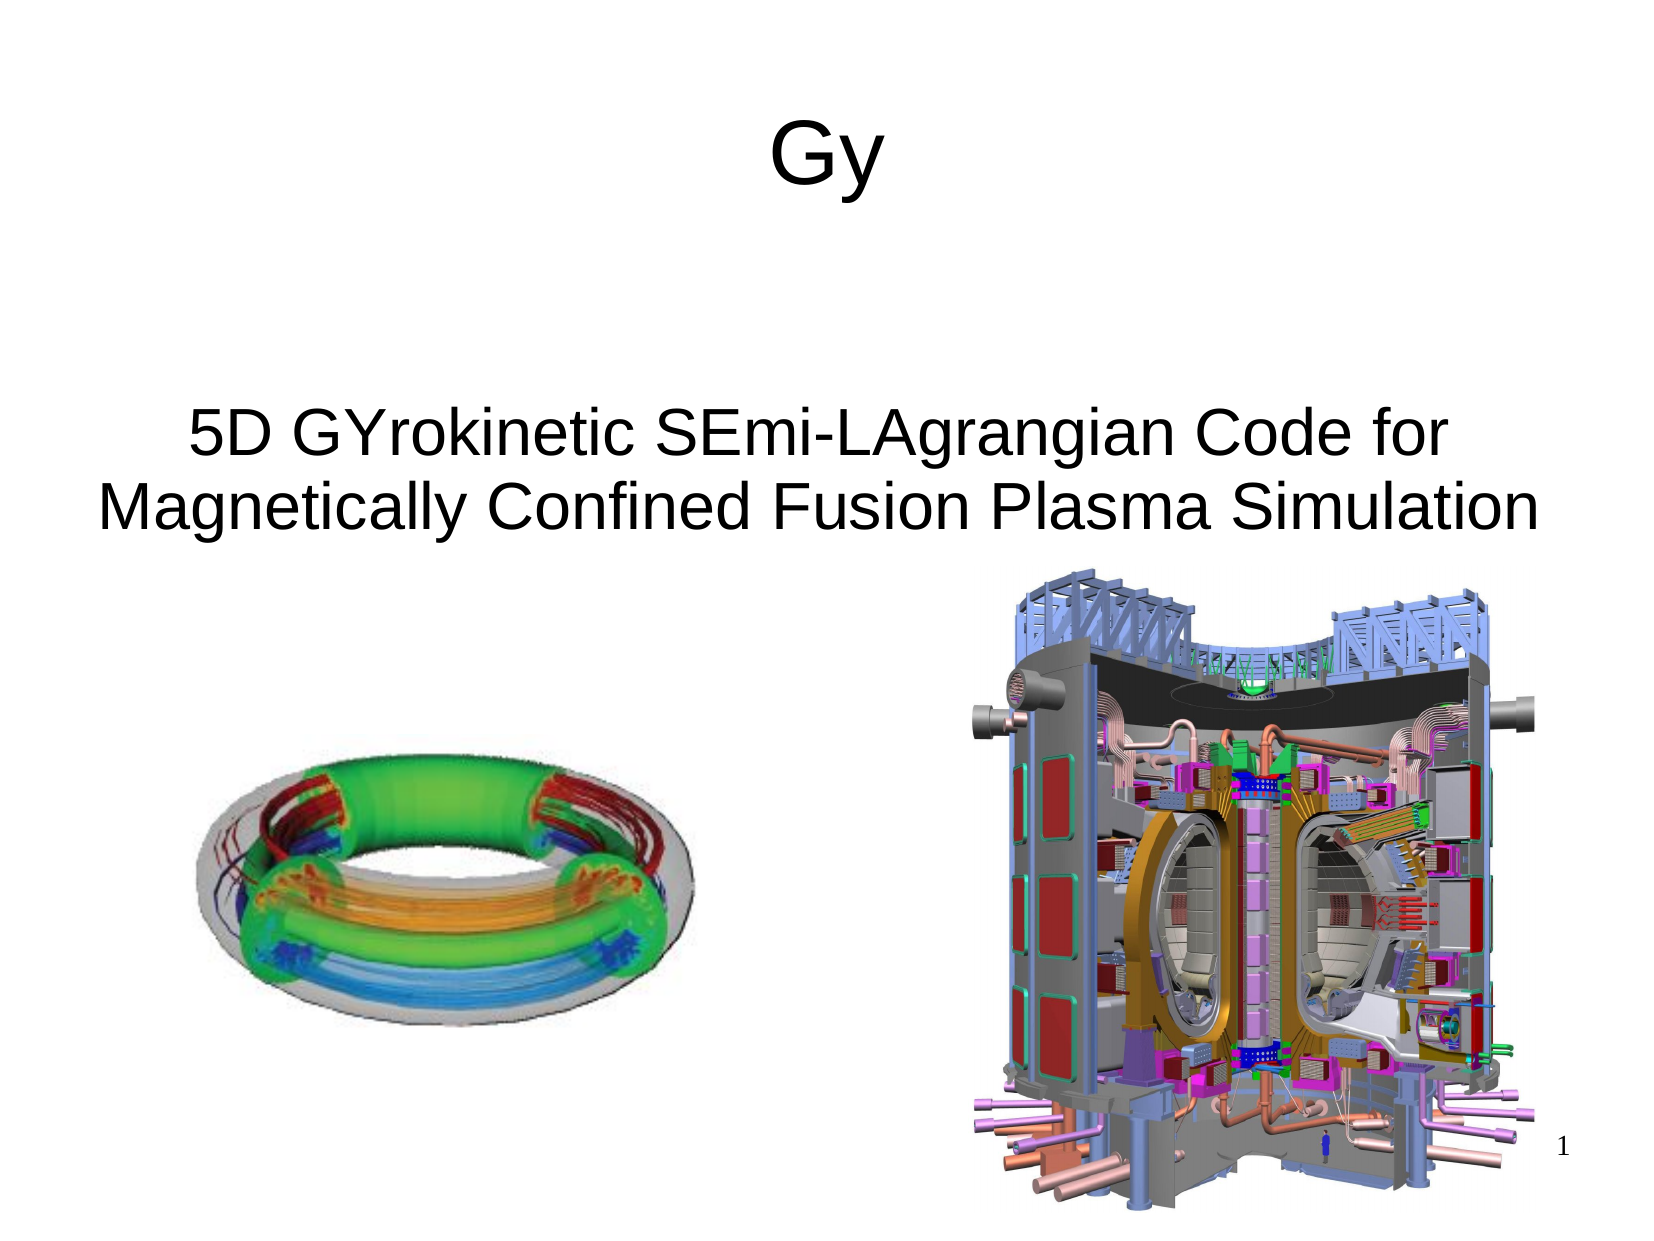

# Gy
5D GYrokinetic SEmi-LAgrangian Code for
Magnetically Confined Fusion Plasma Simulation
1